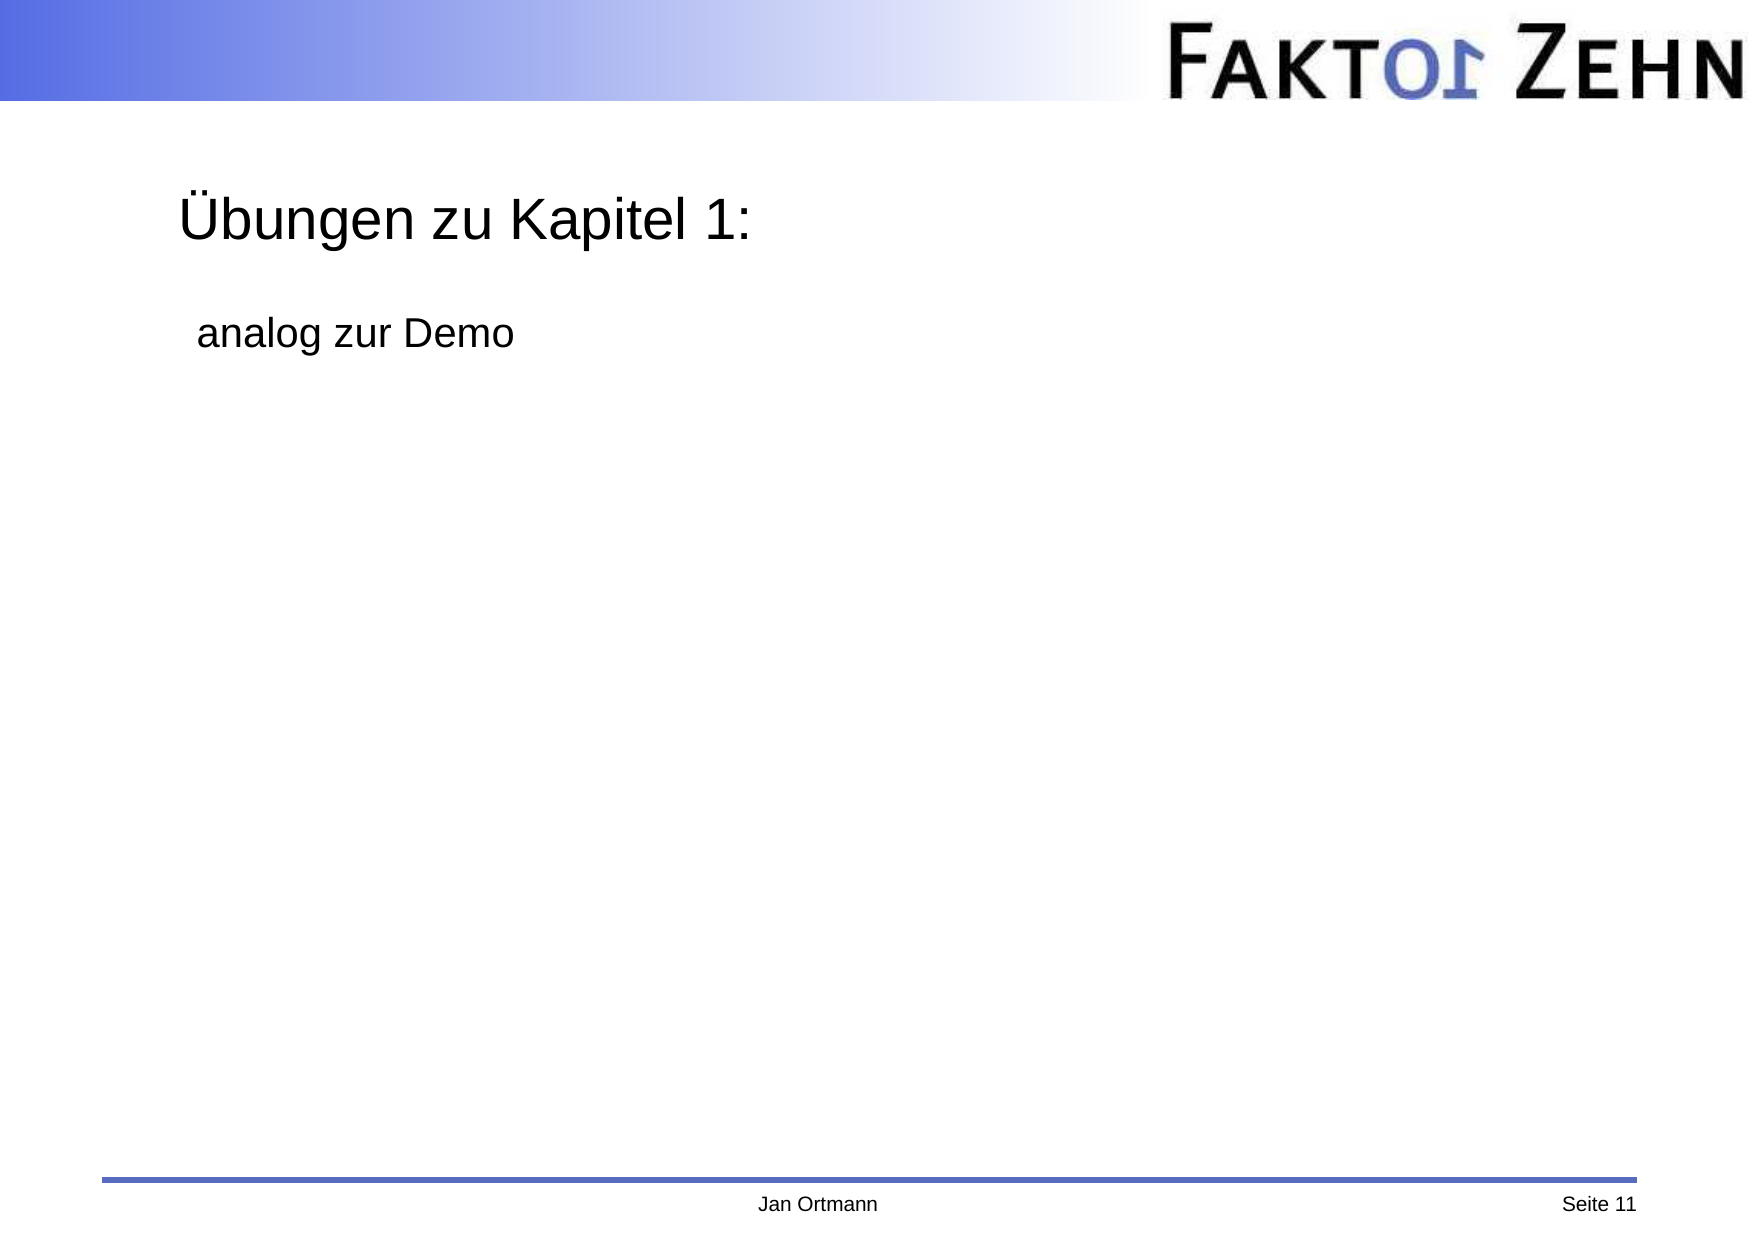

# Übungen zu Kapitel 1:
analog zur Demo